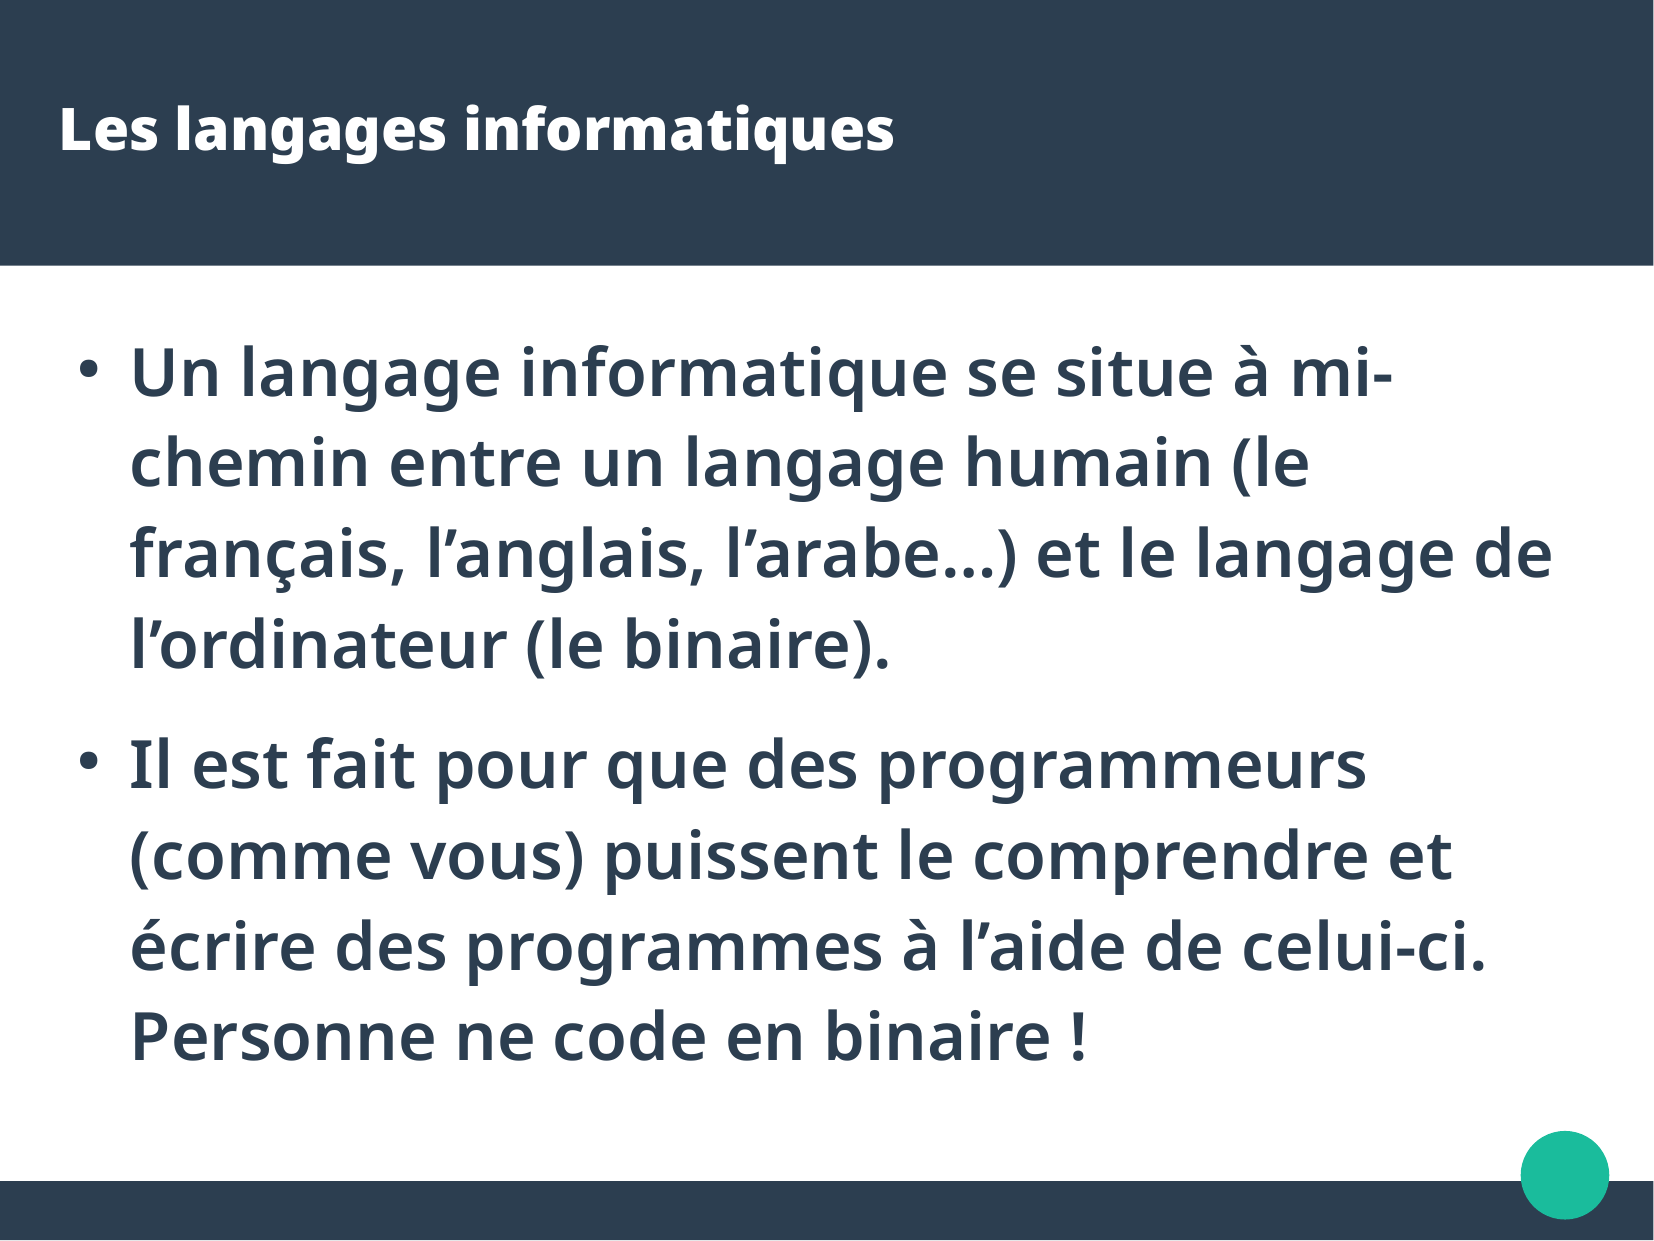

# Les langages informatiques
Un langage informatique se situe à mi-chemin entre un langage humain (le français, l’anglais, l’arabe…) et le langage de l’ordinateur (le binaire).
Il est fait pour que des programmeurs (comme vous) puissent le comprendre et écrire des programmes à l’aide de celui-ci. Personne ne code en binaire !